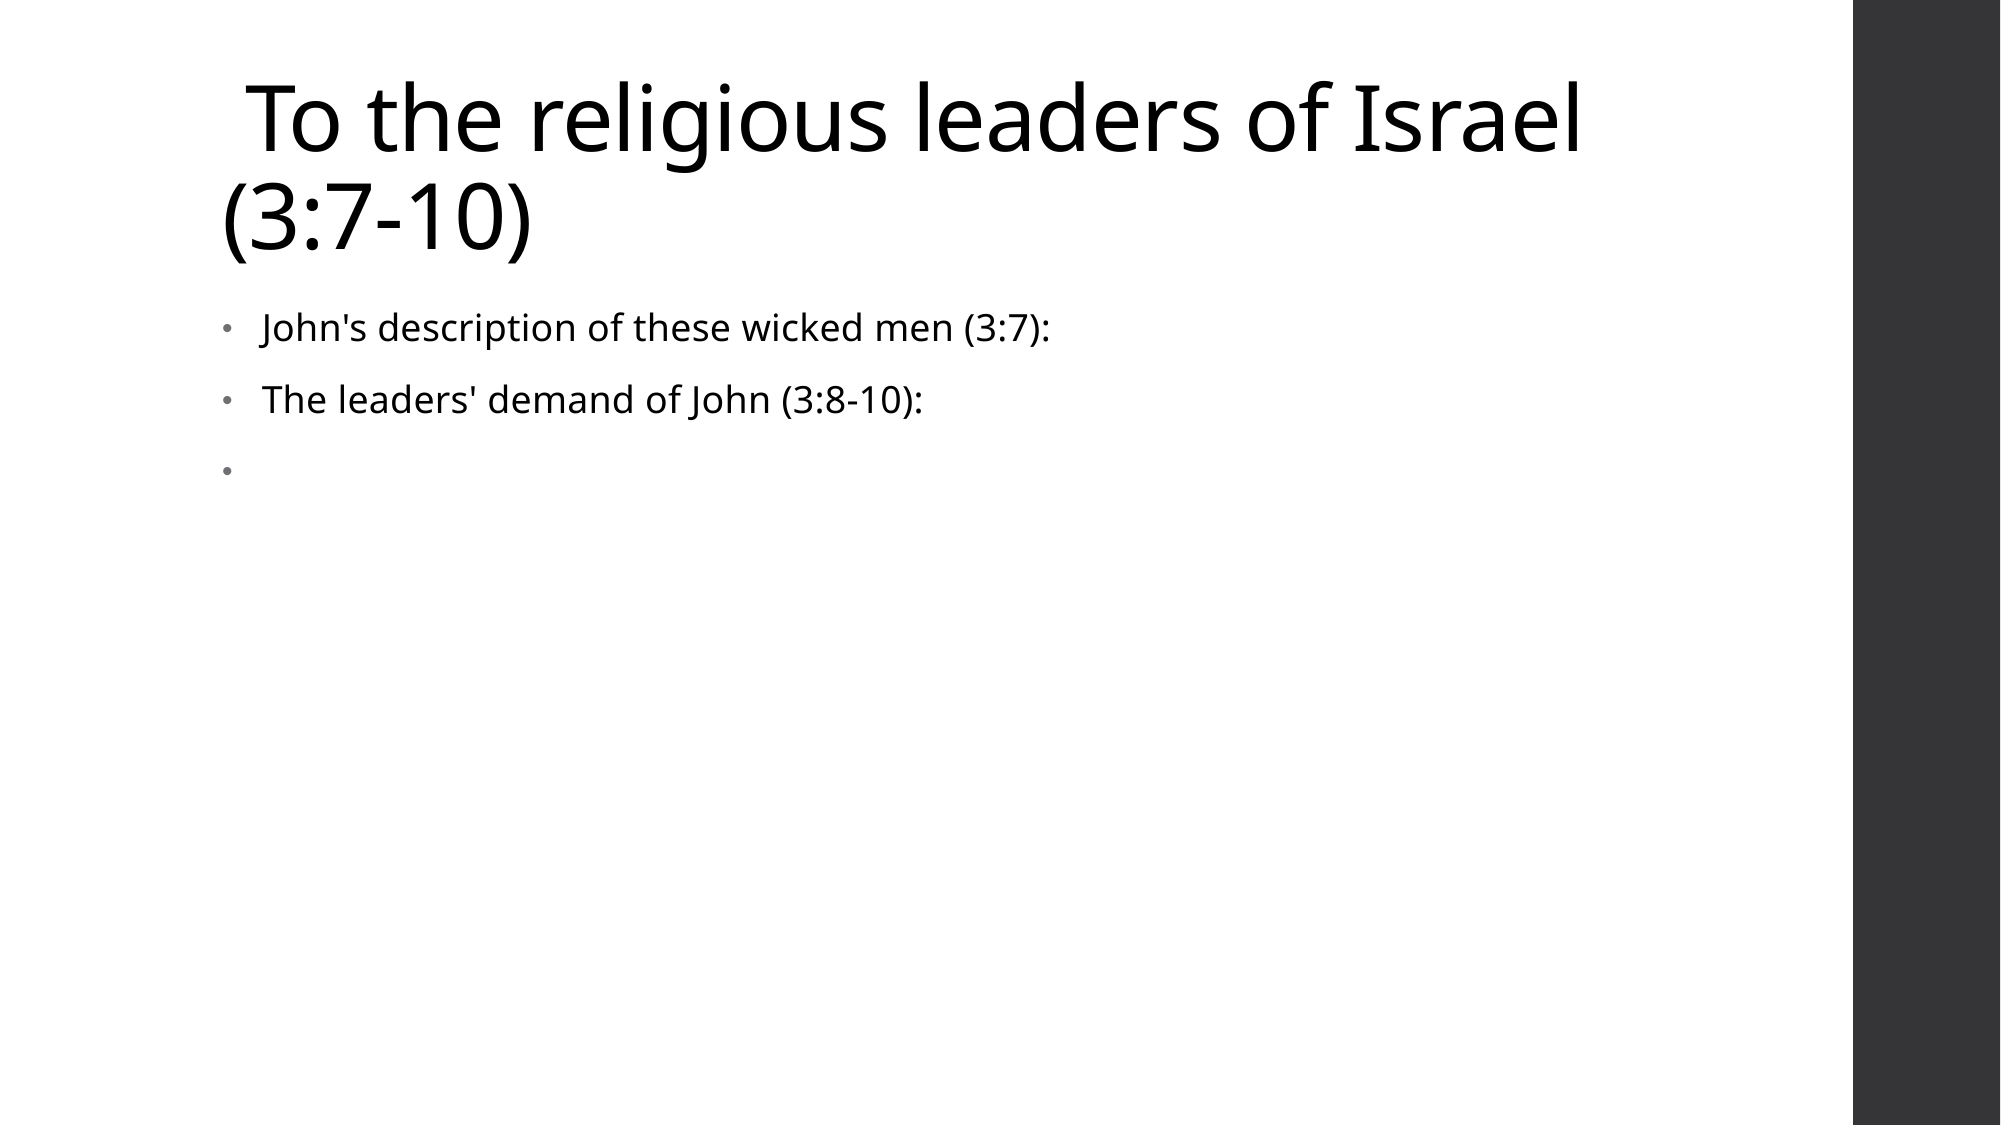

# To the religious leaders of Israel (3:7-10)
 John's description of these wicked men (3:7):
 The leaders' demand of John (3:8-10):